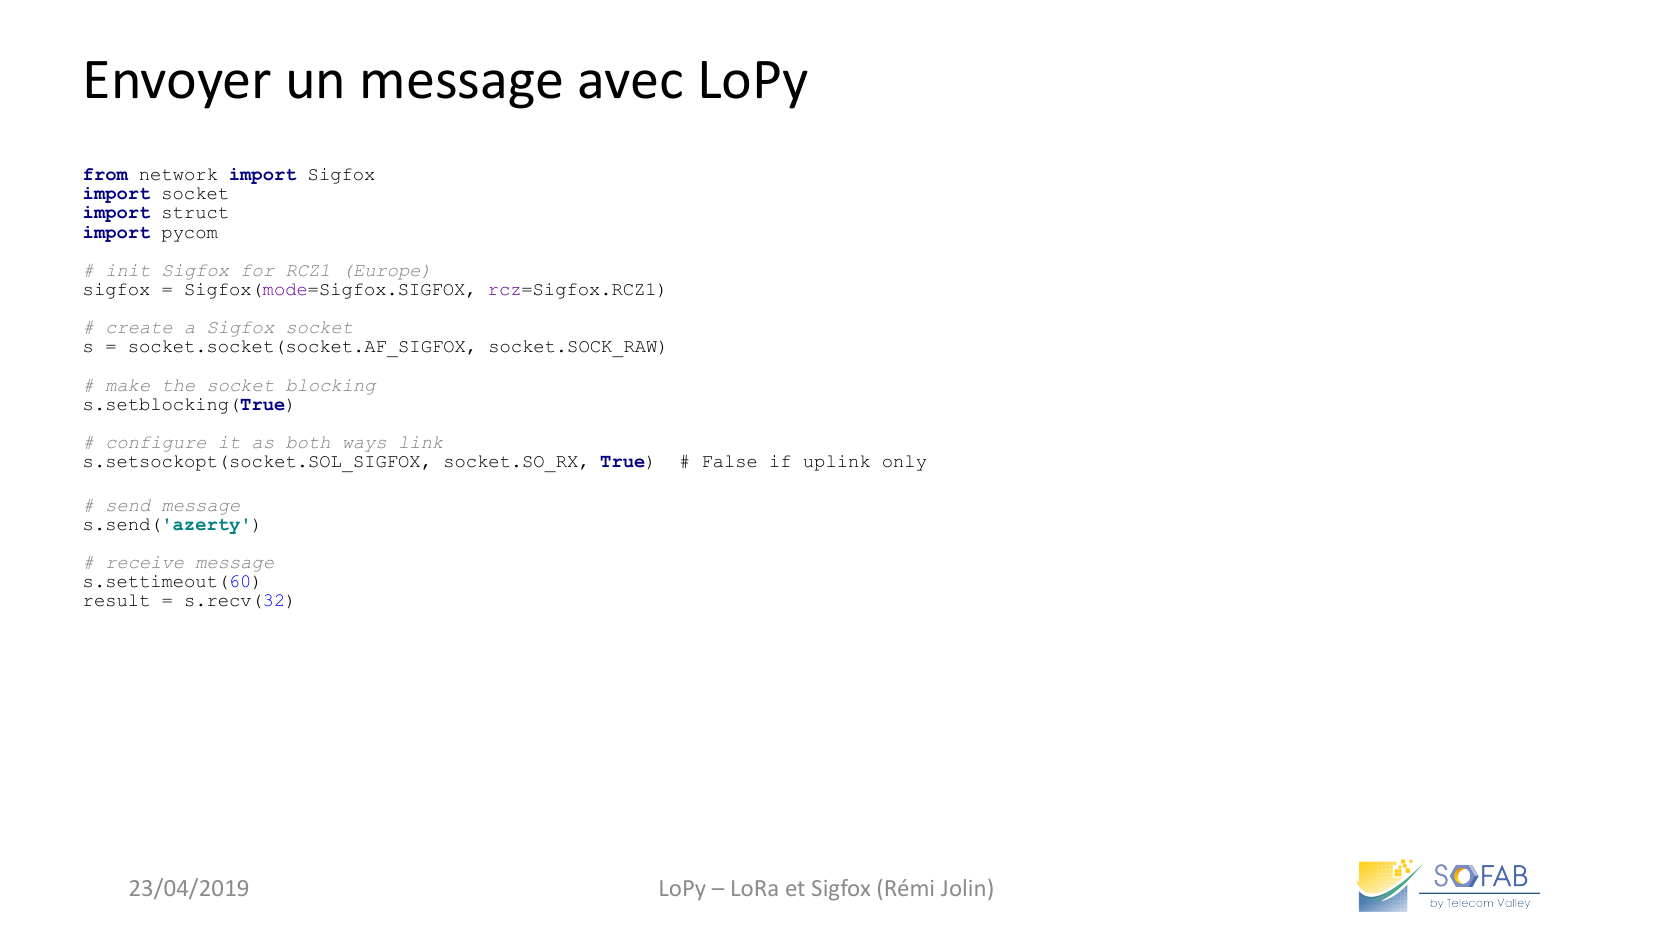

# Envoyer un message avec LoPy
from network import Sigfox
import socket
import struct
import pycom
# init Sigfox for RCZ1 (Europe)
sigfox = Sigfox(mode=Sigfox.SIGFOX, rcz=Sigfox.RCZ1)
# create a Sigfox socket
s = socket.socket(socket.AF_SIGFOX, socket.SOCK_RAW)
# make the socket blocking
s.setblocking(True)
# configure it as both ways link
s.setsockopt(socket.SOL_SIGFOX, socket.SO_RX, True) # False if uplink only
# send message s.send('azerty') # receive message s.settimeout(60) result = s.recv(32)